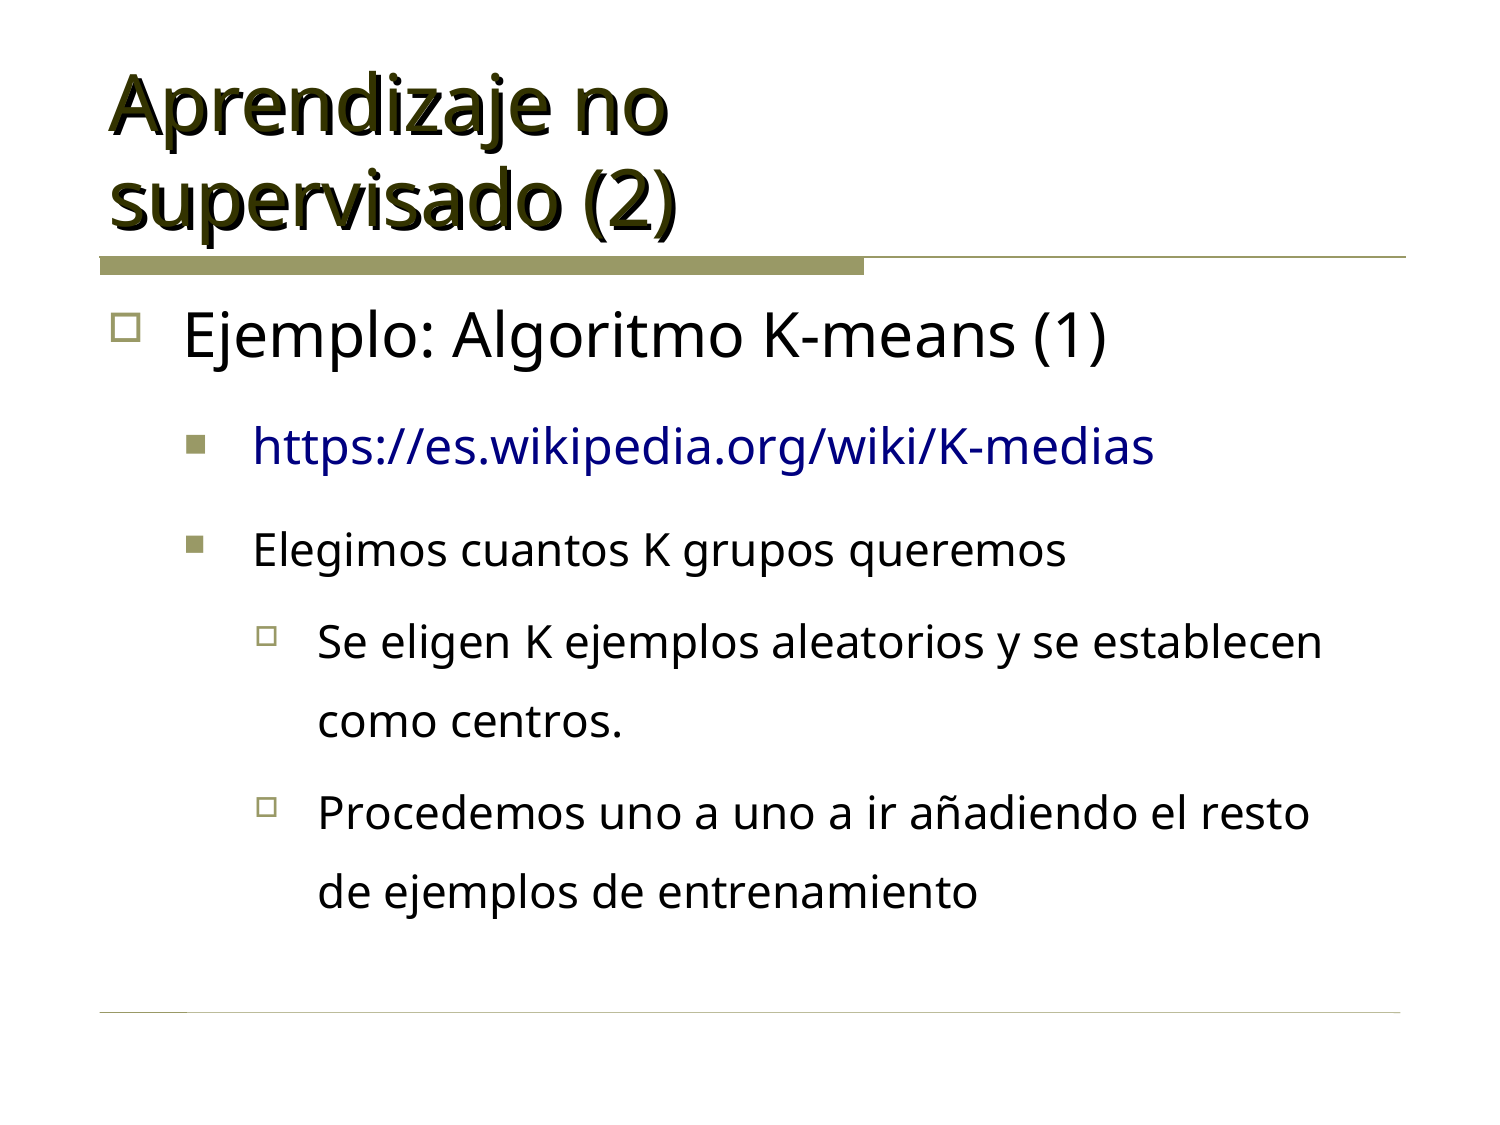

# Aprendizaje no supervisado (2)
Ejemplo: Algoritmo K-means (1)
https://es.wikipedia.org/wiki/K-medias
Elegimos cuantos K grupos queremos
Se eligen K ejemplos aleatorios y se establecen como centros.
Procedemos uno a uno a ir añadiendo el resto de ejemplos de entrenamiento